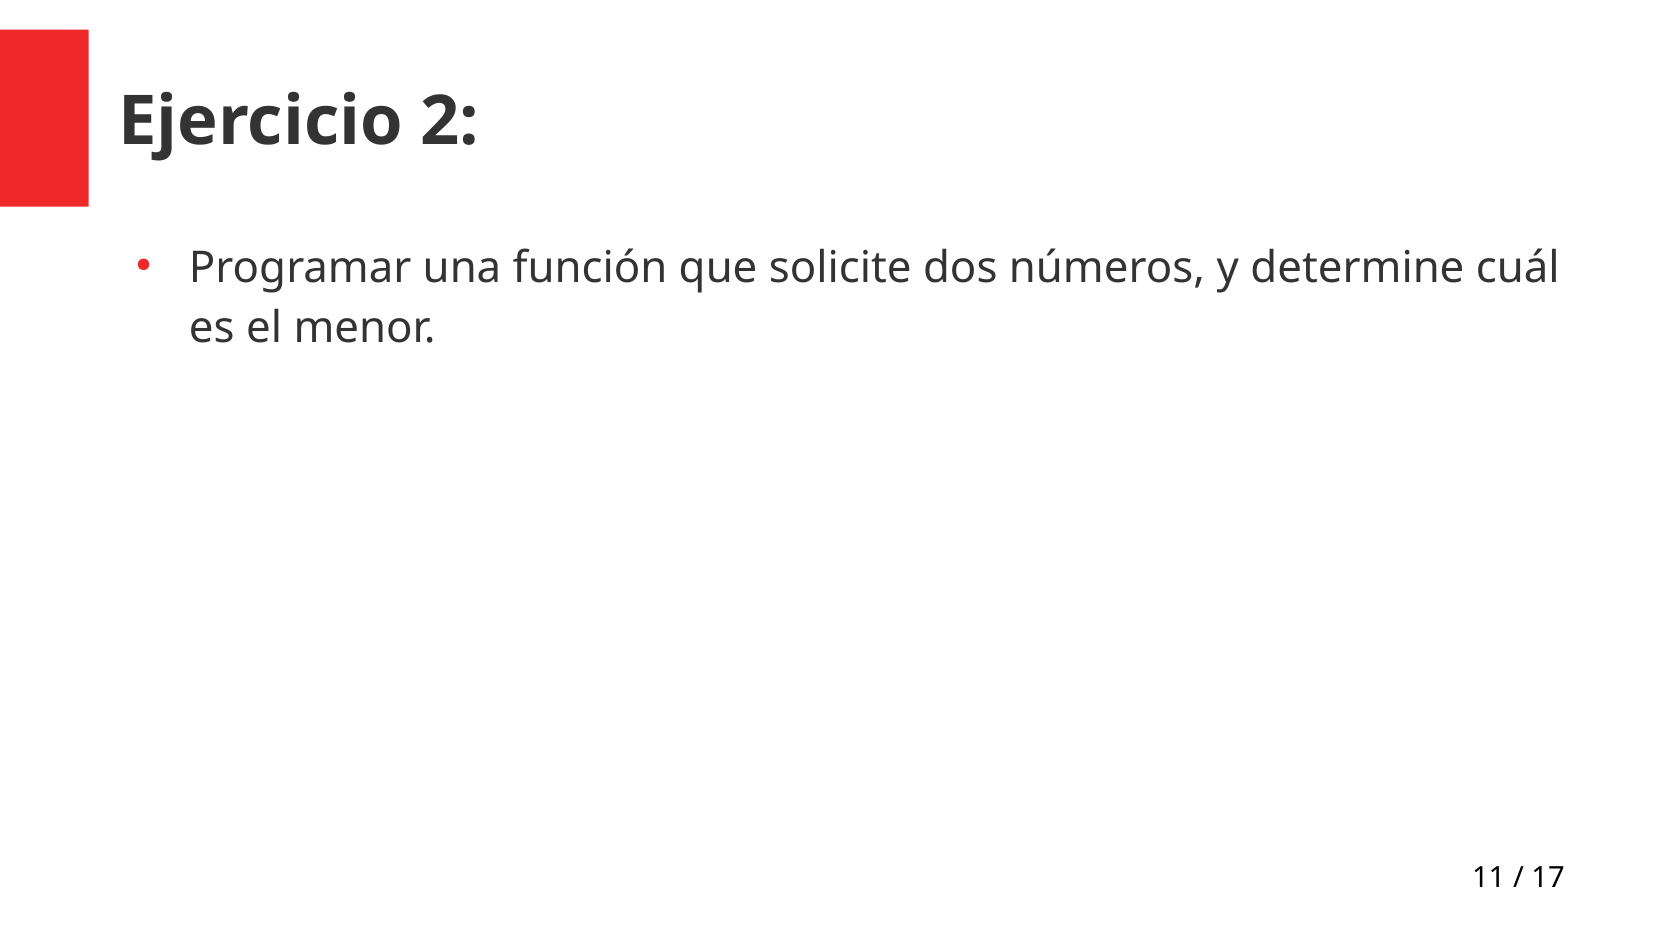

# Ejercicio 2:
Programar una función que solicite dos números, y determine cuál es el menor.
11